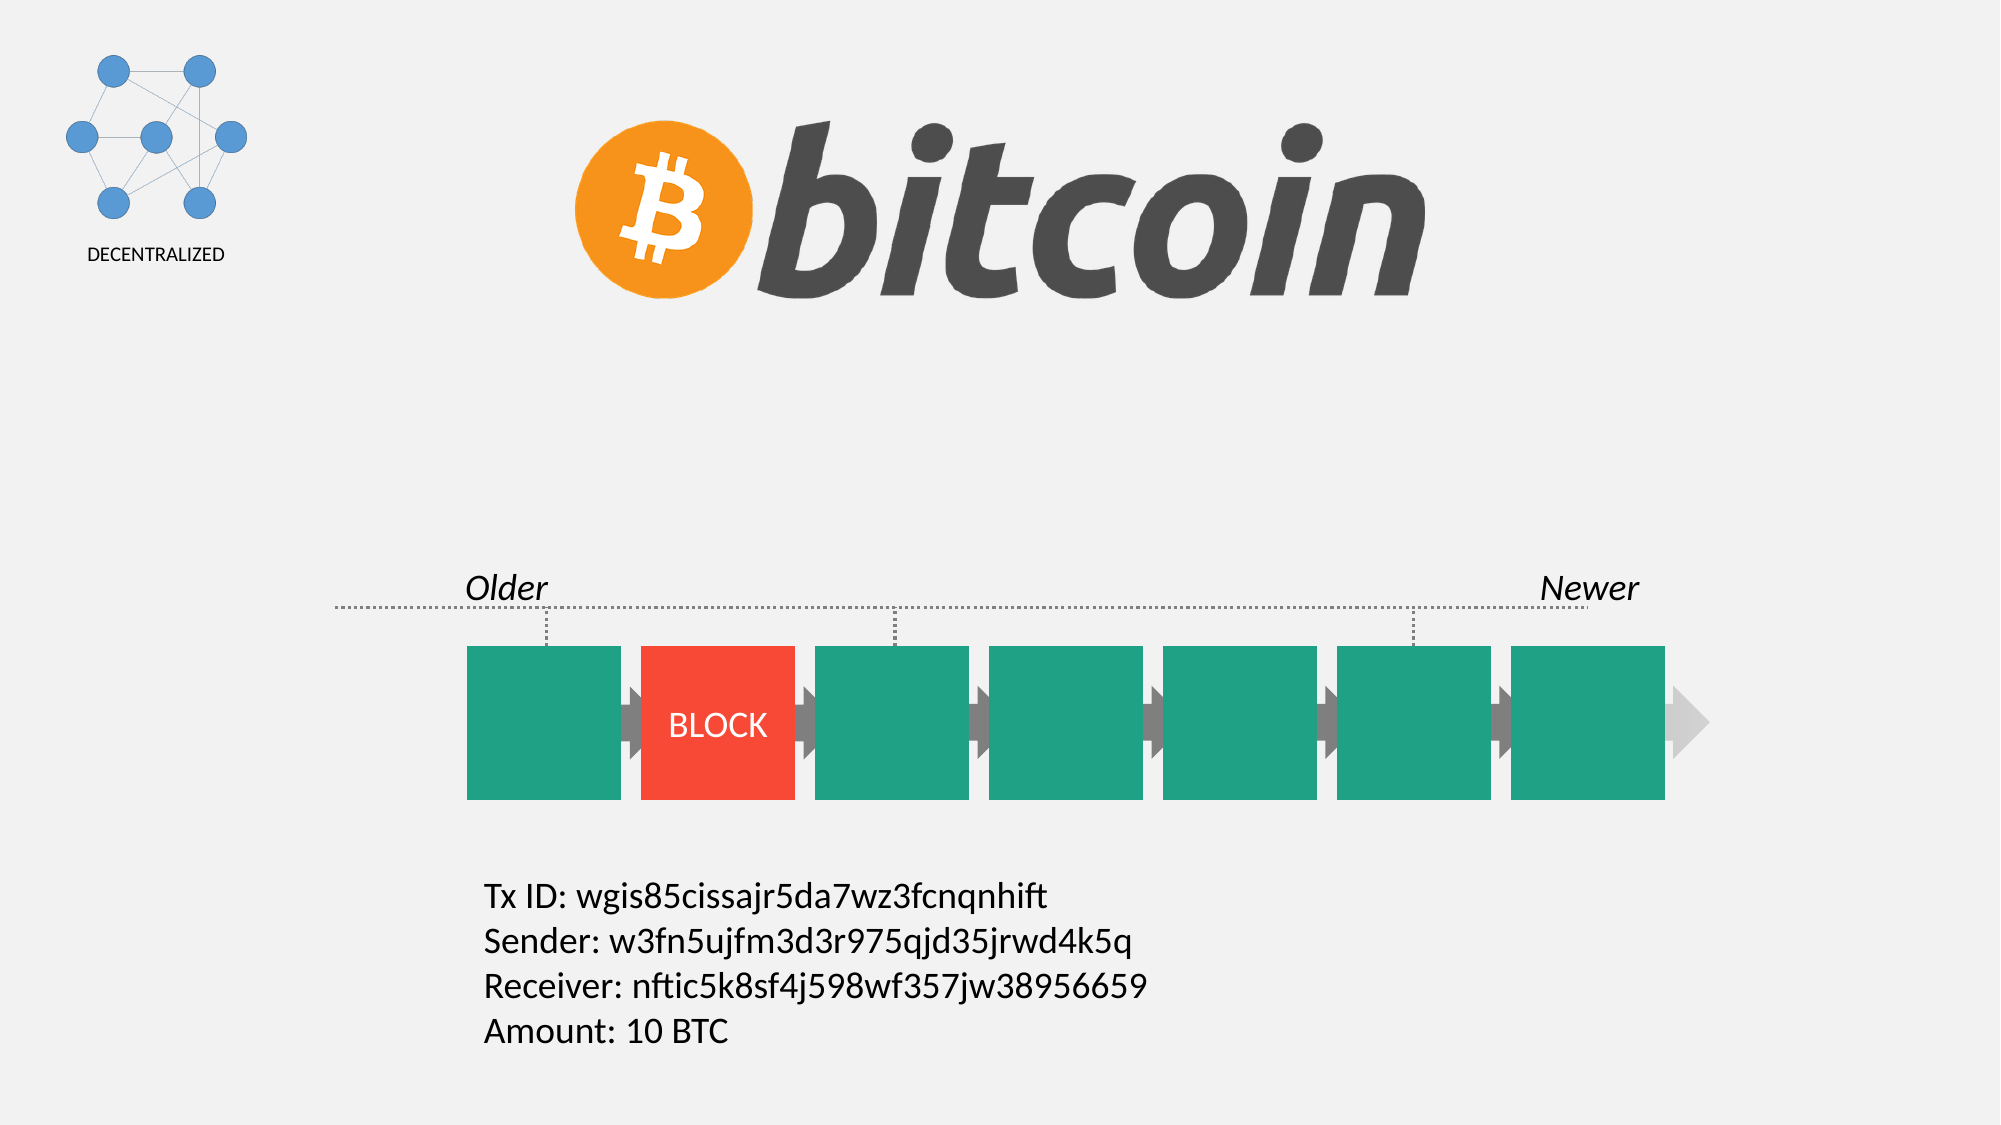

DECENTRALIZED
Older
Newer
BLOCK
Tx ID: wgis85cissajr5da7wz3fcnqnhift
Sender: w3fn5ujfm3d3r975qjd35jrwd4k5q
Receiver: nftic5k8sf4j598wf357jw38956659
Amount: 10 BTC